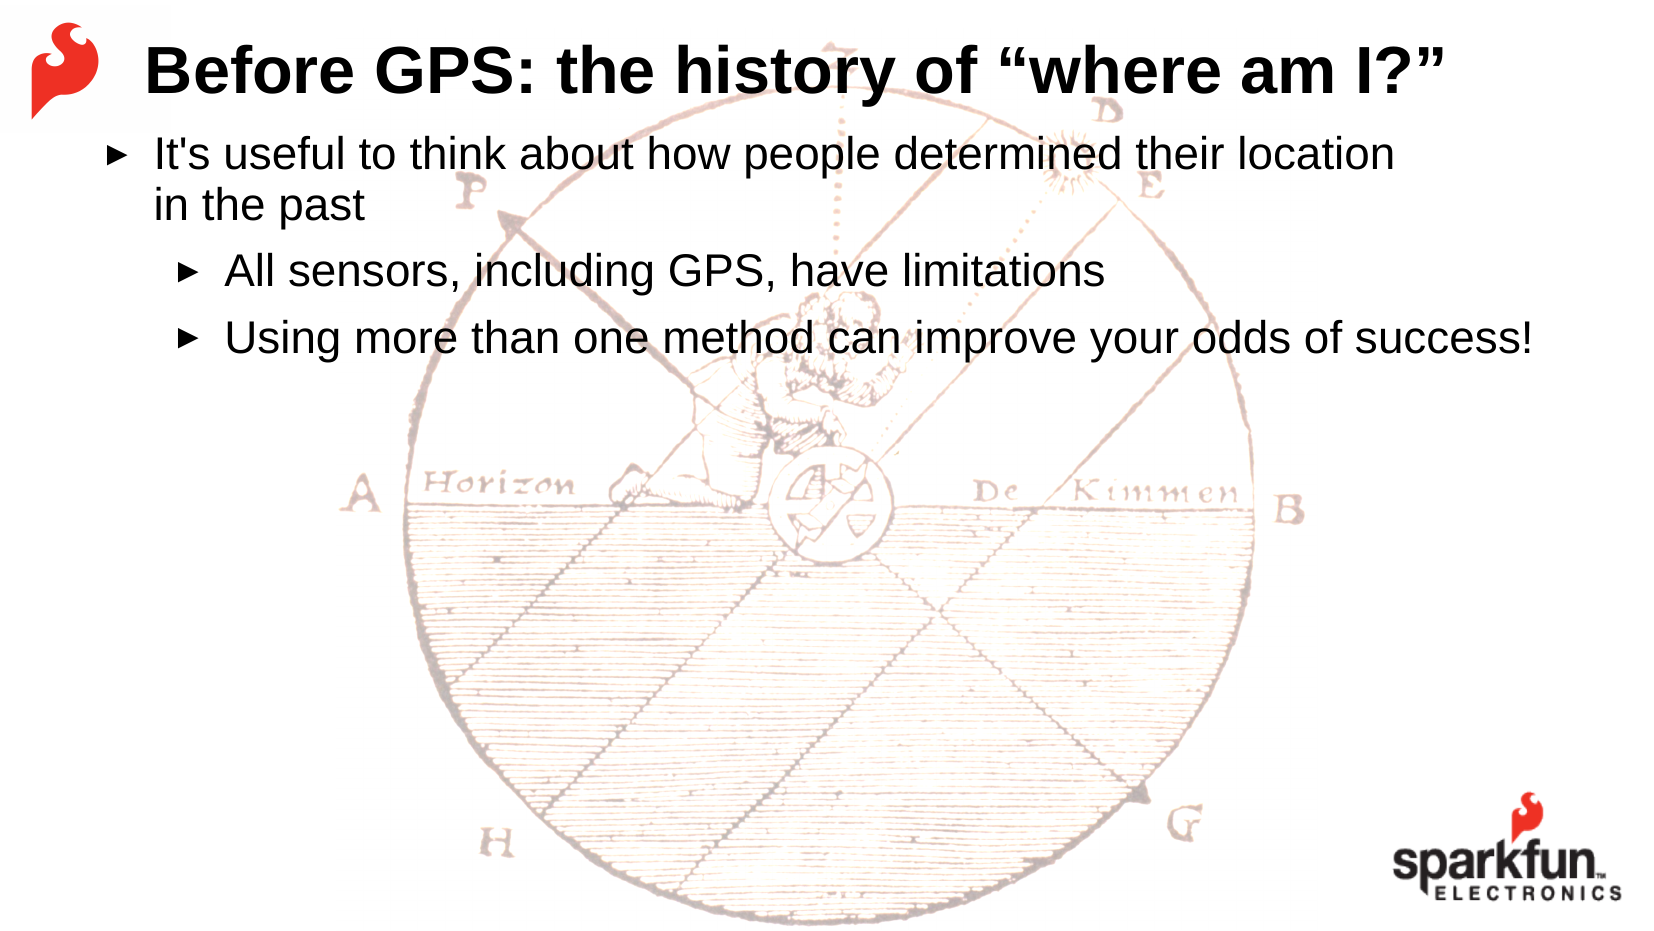

# Before GPS: the history of “where am I?”
It's useful to think about how people determined their location
in the past
All sensors, including GPS, have limitations
Using more than one method can improve your odds of success!